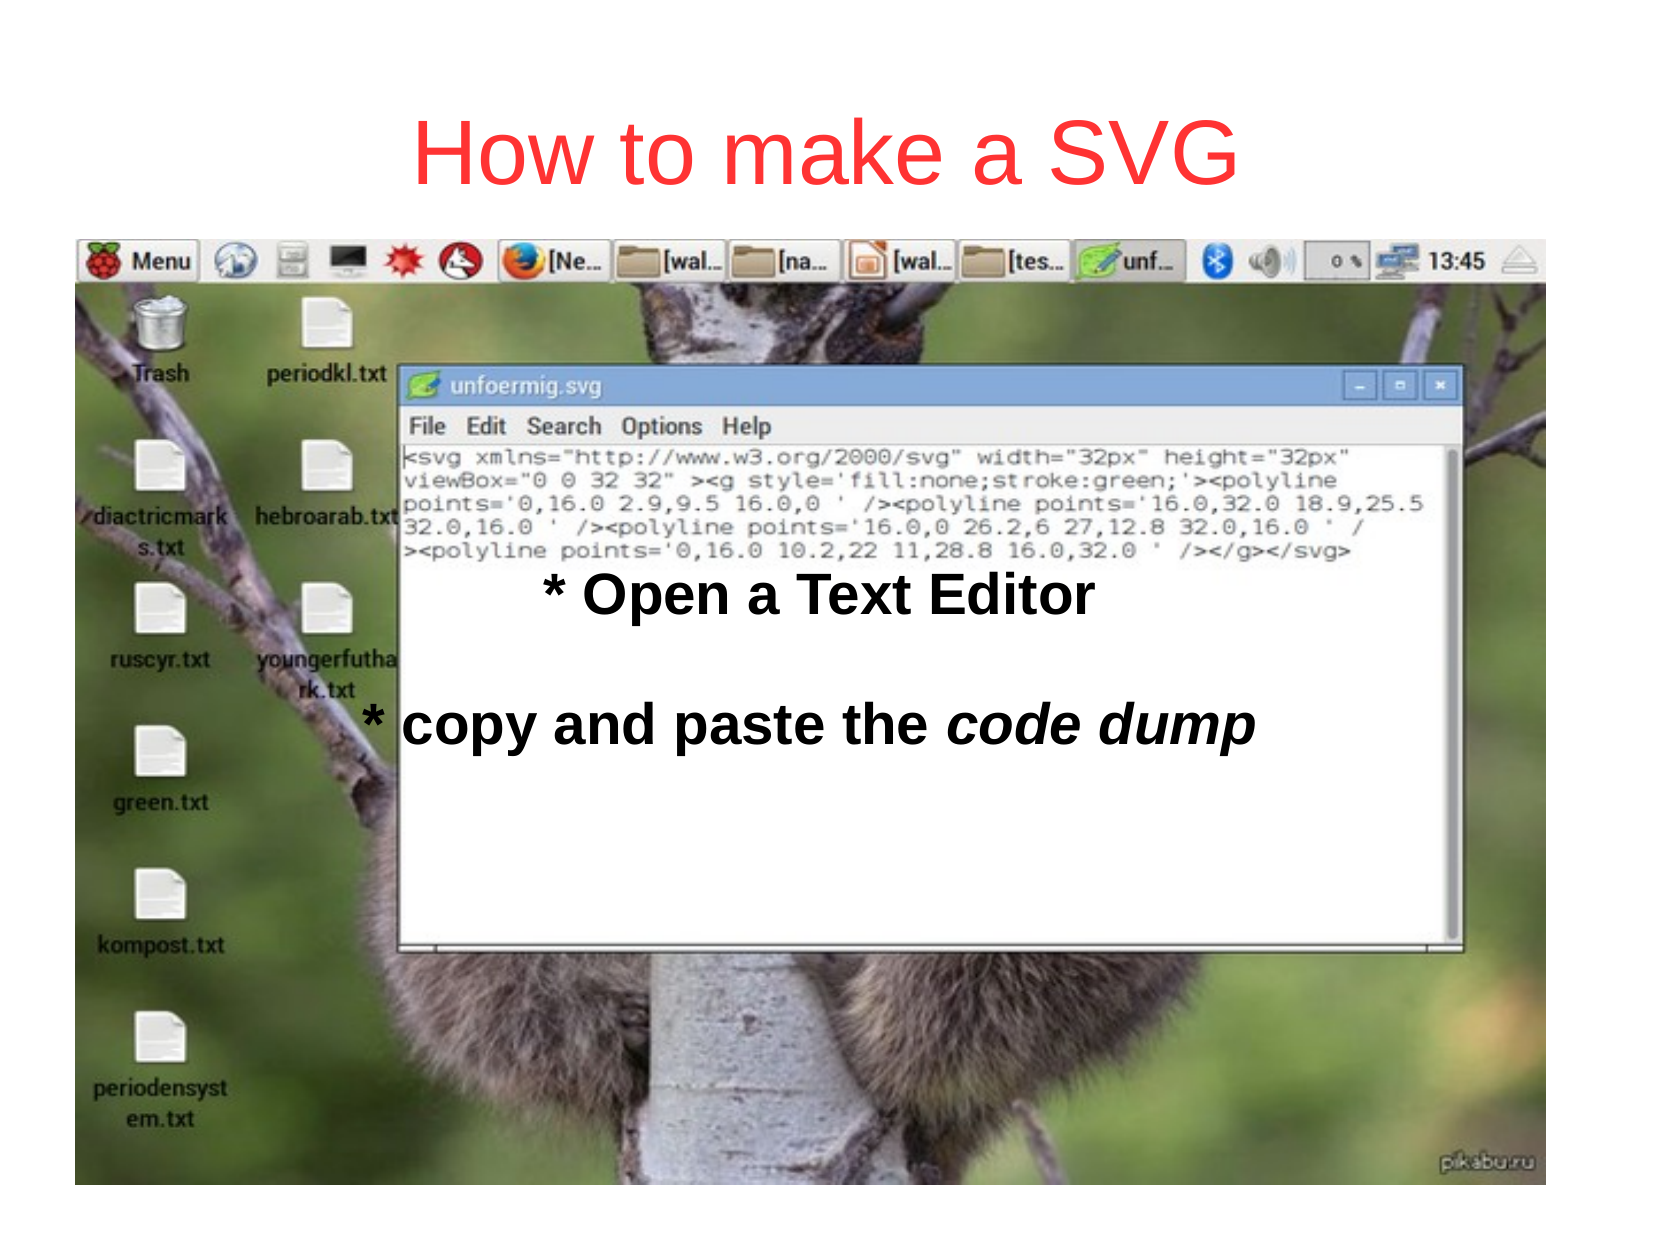

# How to make a SVG
 * Open a Text Editor
* copy and paste the code dump